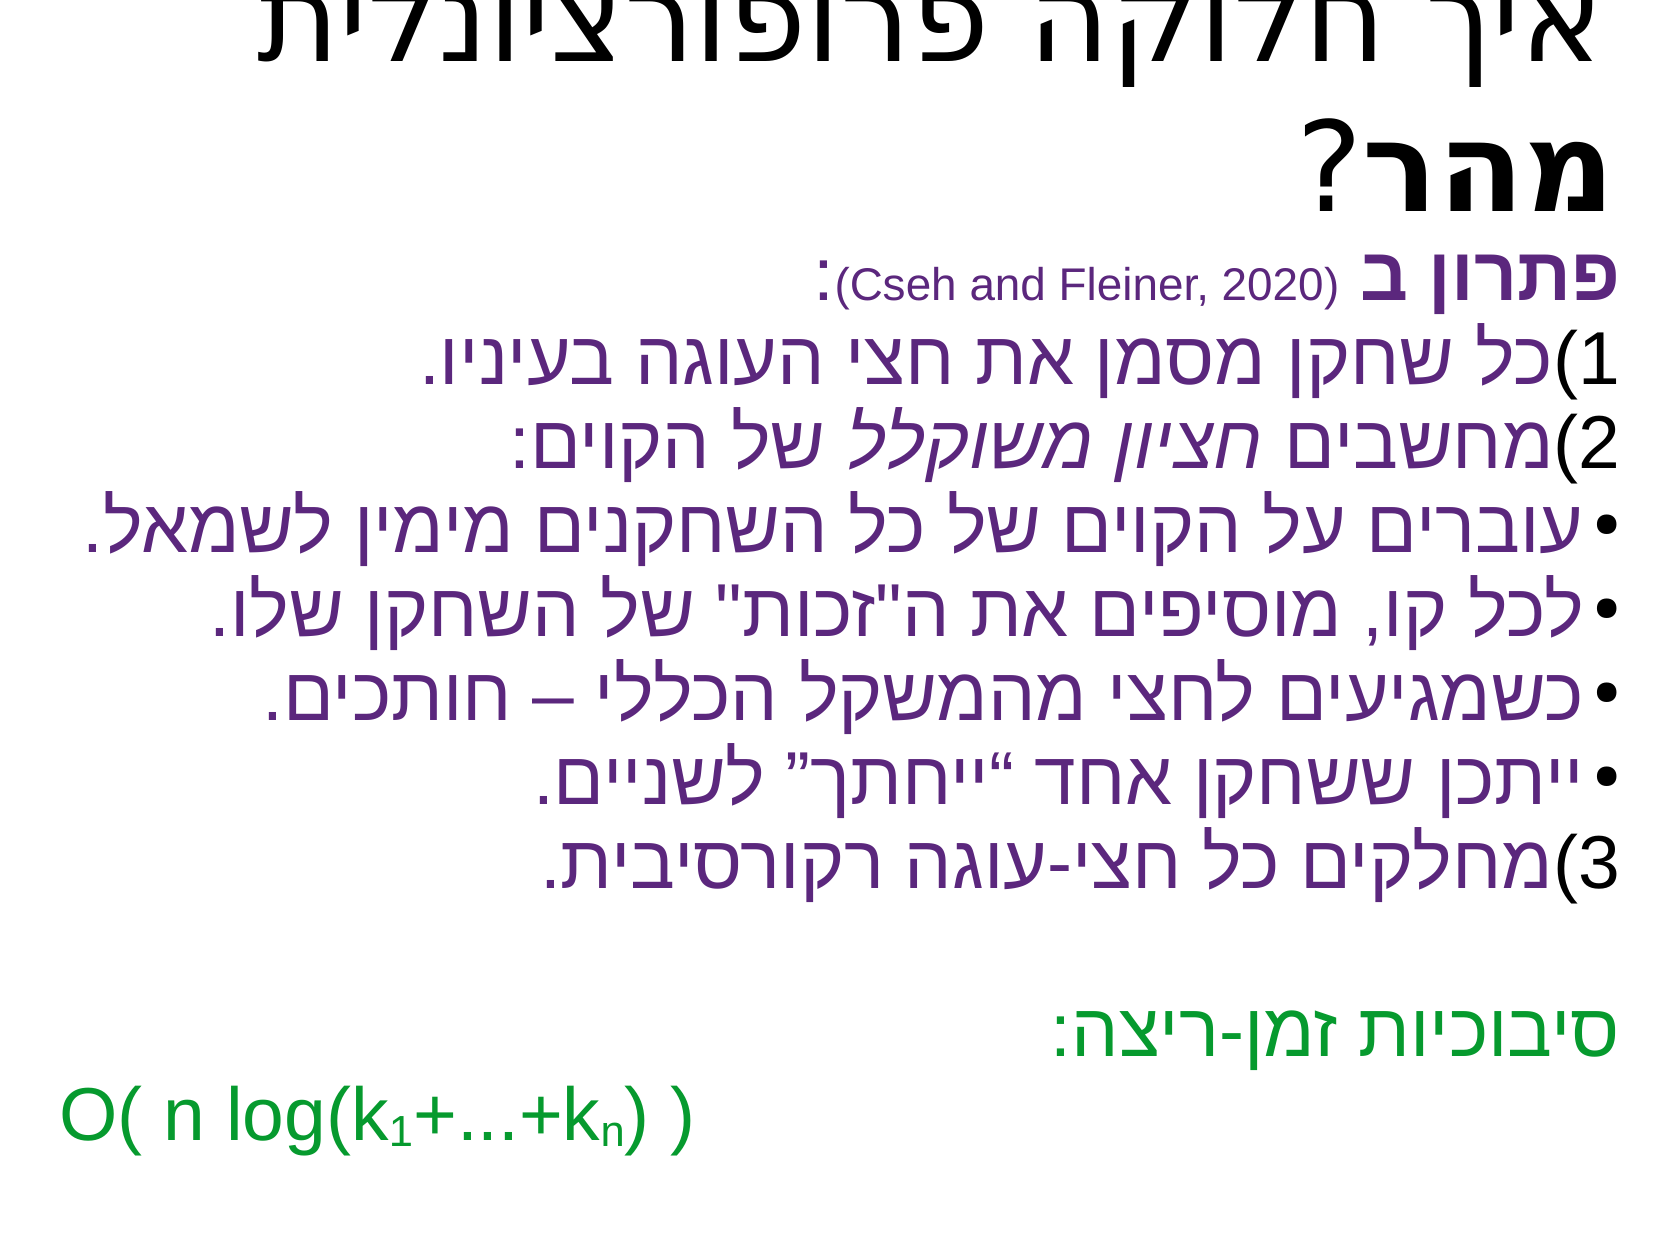

# איך חלוקה פרופורציונלית מהר?
פתרון ב (Cseh and Fleiner, 2020):
כל שחקן מסמן את חצי העוגה בעיניו.
מחשבים חציון משוקלל של הקוים:
עוברים על הקוים של כל השחקנים מימין לשמאל.
לכל קו, מוסיפים את ה"זכות" של השחקן שלו.
כשמגיעים לחצי מהמשקל הכללי – חותכים.
ייתכן ששחקן אחד “ייחתך” לשניים.
מחלקים כל חצי-עוגה רקורסיבית.
סיבוכיות זמן-ריצה:
O( n log(k1+...+kn) )